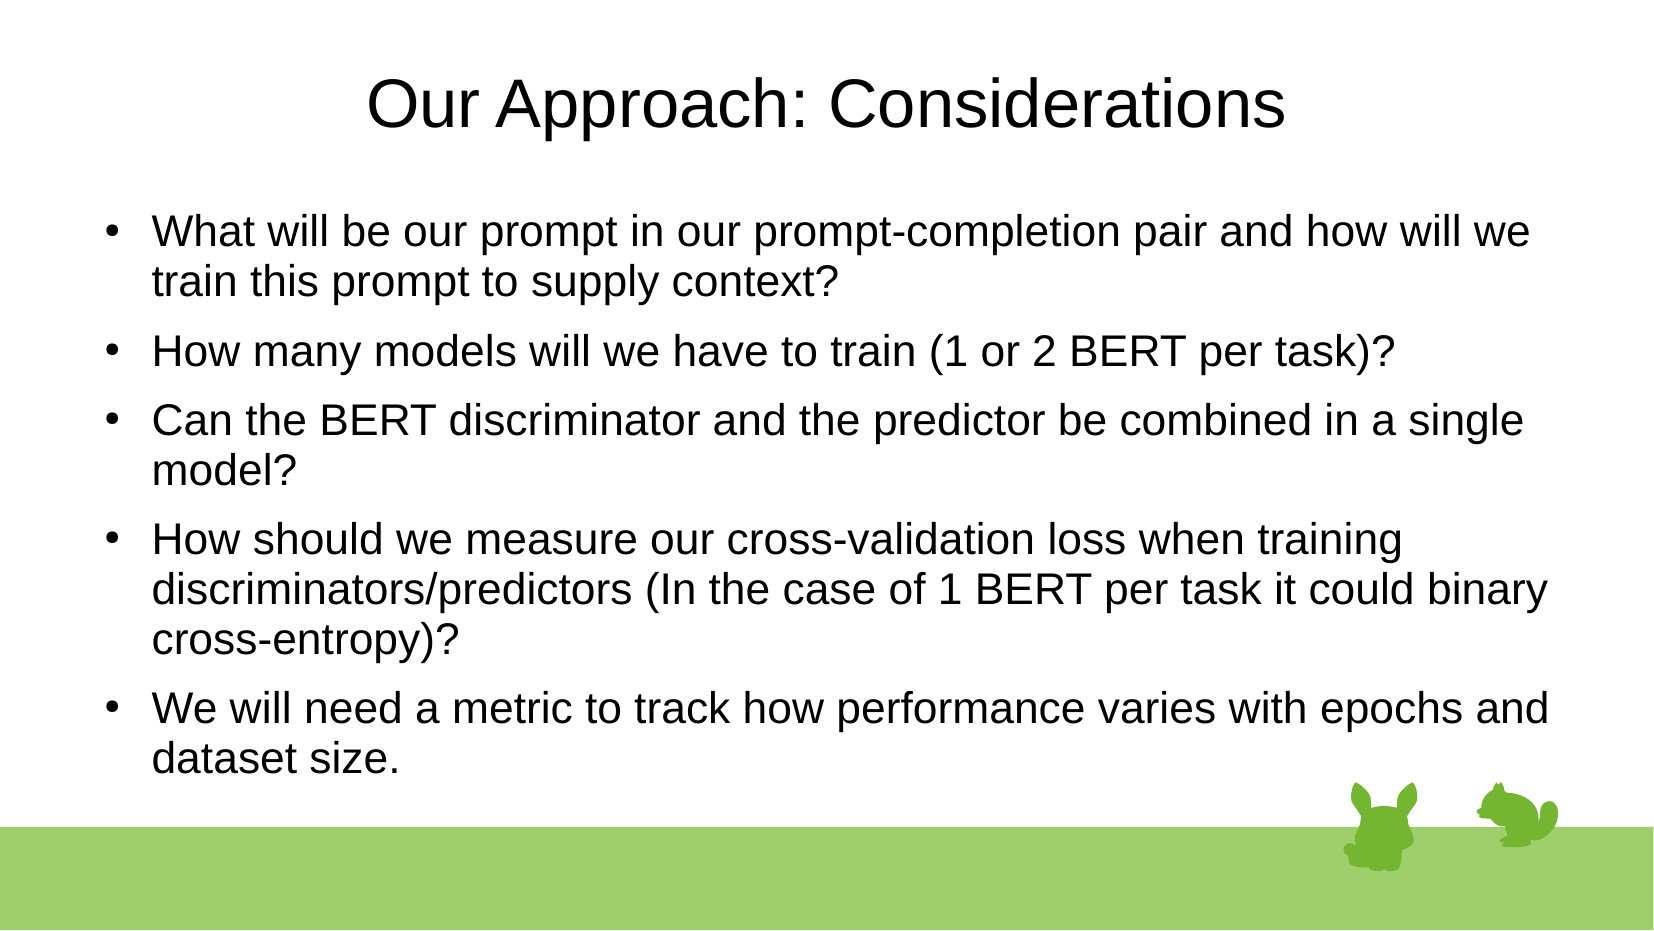

# Our Approach: Considerations
What will be our prompt in our prompt-completion pair and how will we train this prompt to supply context?
How many models will we have to train (1 or 2 BERT per task)?
Can the BERT discriminator and the predictor be combined in a single model?
How should we measure our cross-validation loss when training discriminators/predictors (In the case of 1 BERT per task it could binary cross-entropy)?
We will need a metric to track how performance varies with epochs and dataset size.